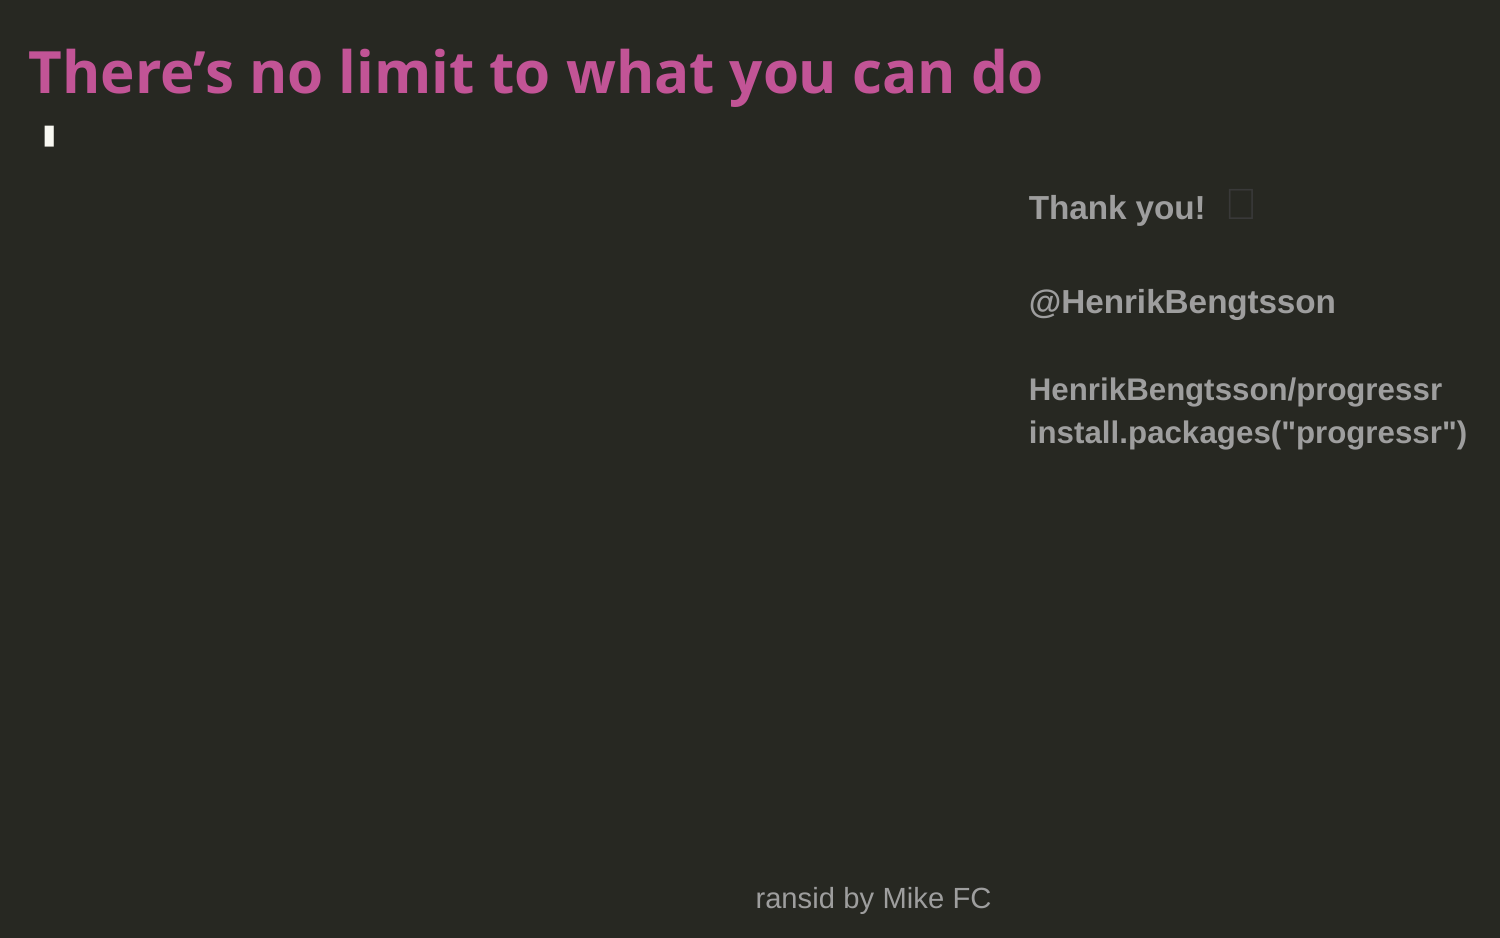

# There’s no limit to what you can do
Thank you! 💜
@HenrikBengtsson
HenrikBengtsson/progressr
install.packages("progressr")
ransid by Mike FC